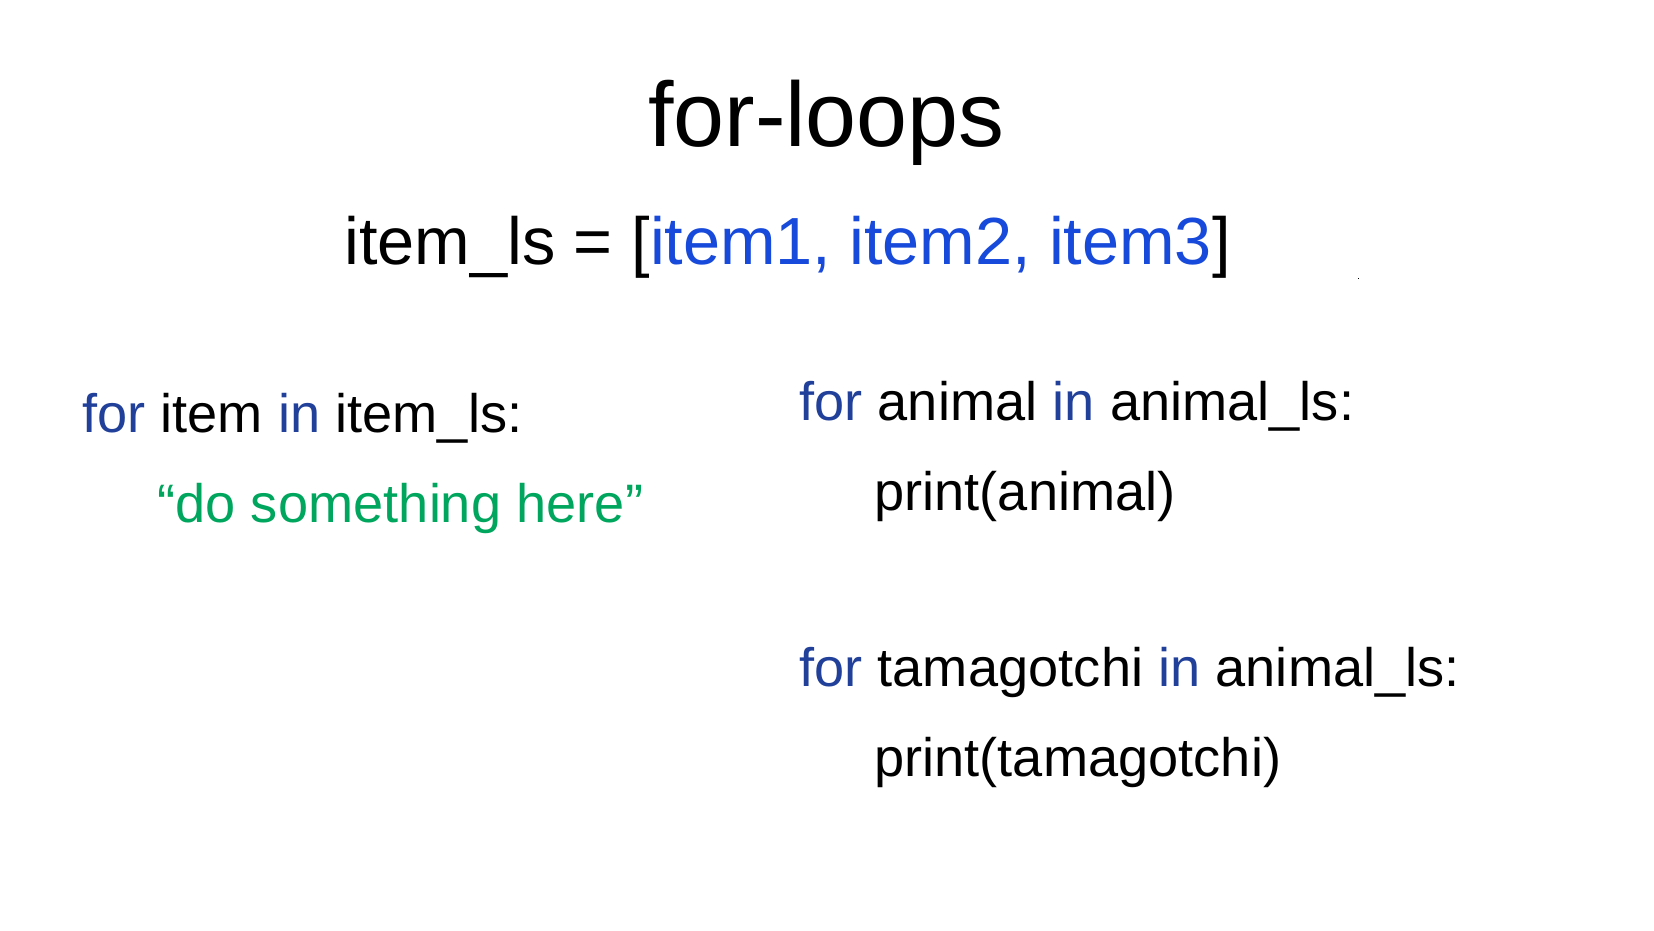

# for-loops
item_ls = [item1, item2, item3]
for animal in animal_ls:
 print(animal)
for item in item_ls:
 “do something here”
for tamagotchi in animal_ls:
 print(tamagotchi)